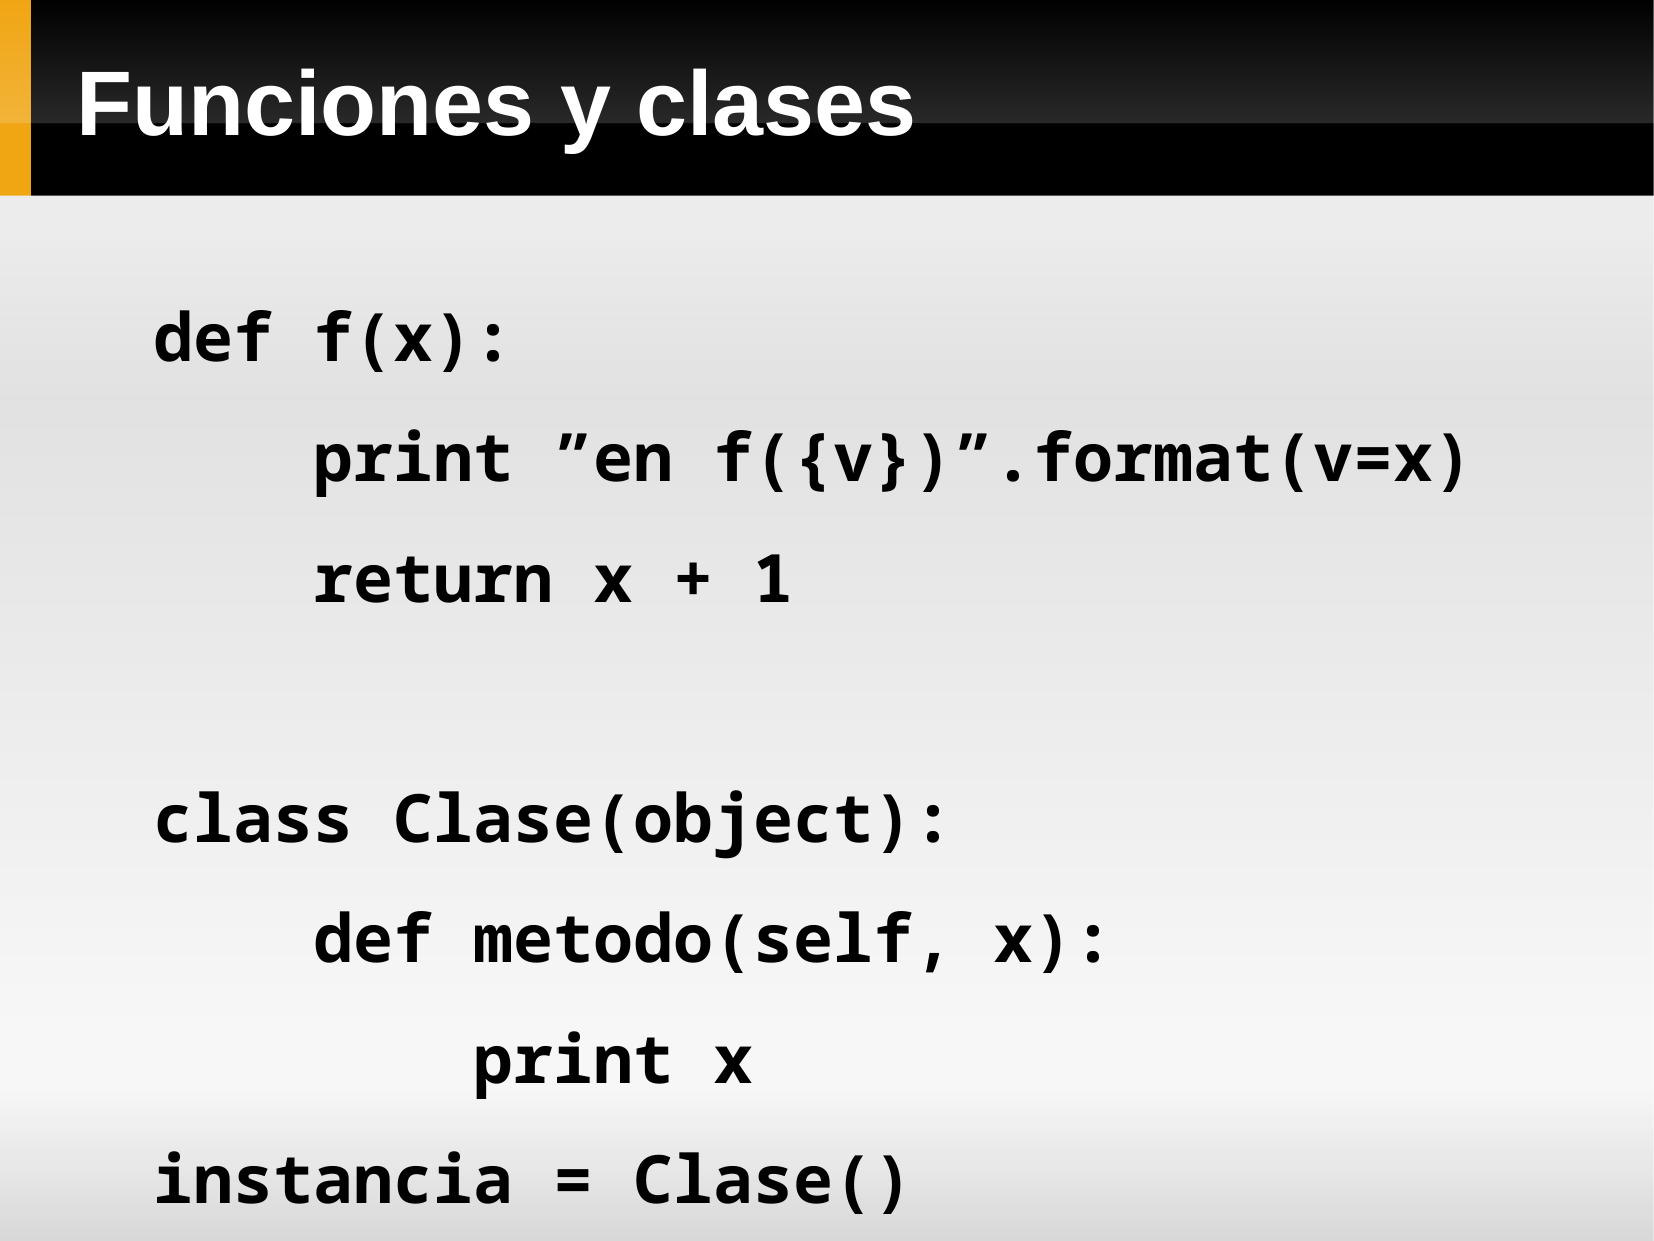

# Funciones y clases
def f(x):
 print ”en f({v})”.format(v=x)
 return x + 1
class Clase(object):
 def metodo(self, x):
 print x
instancia = Clase()
instancia.metodo(”pepe”)